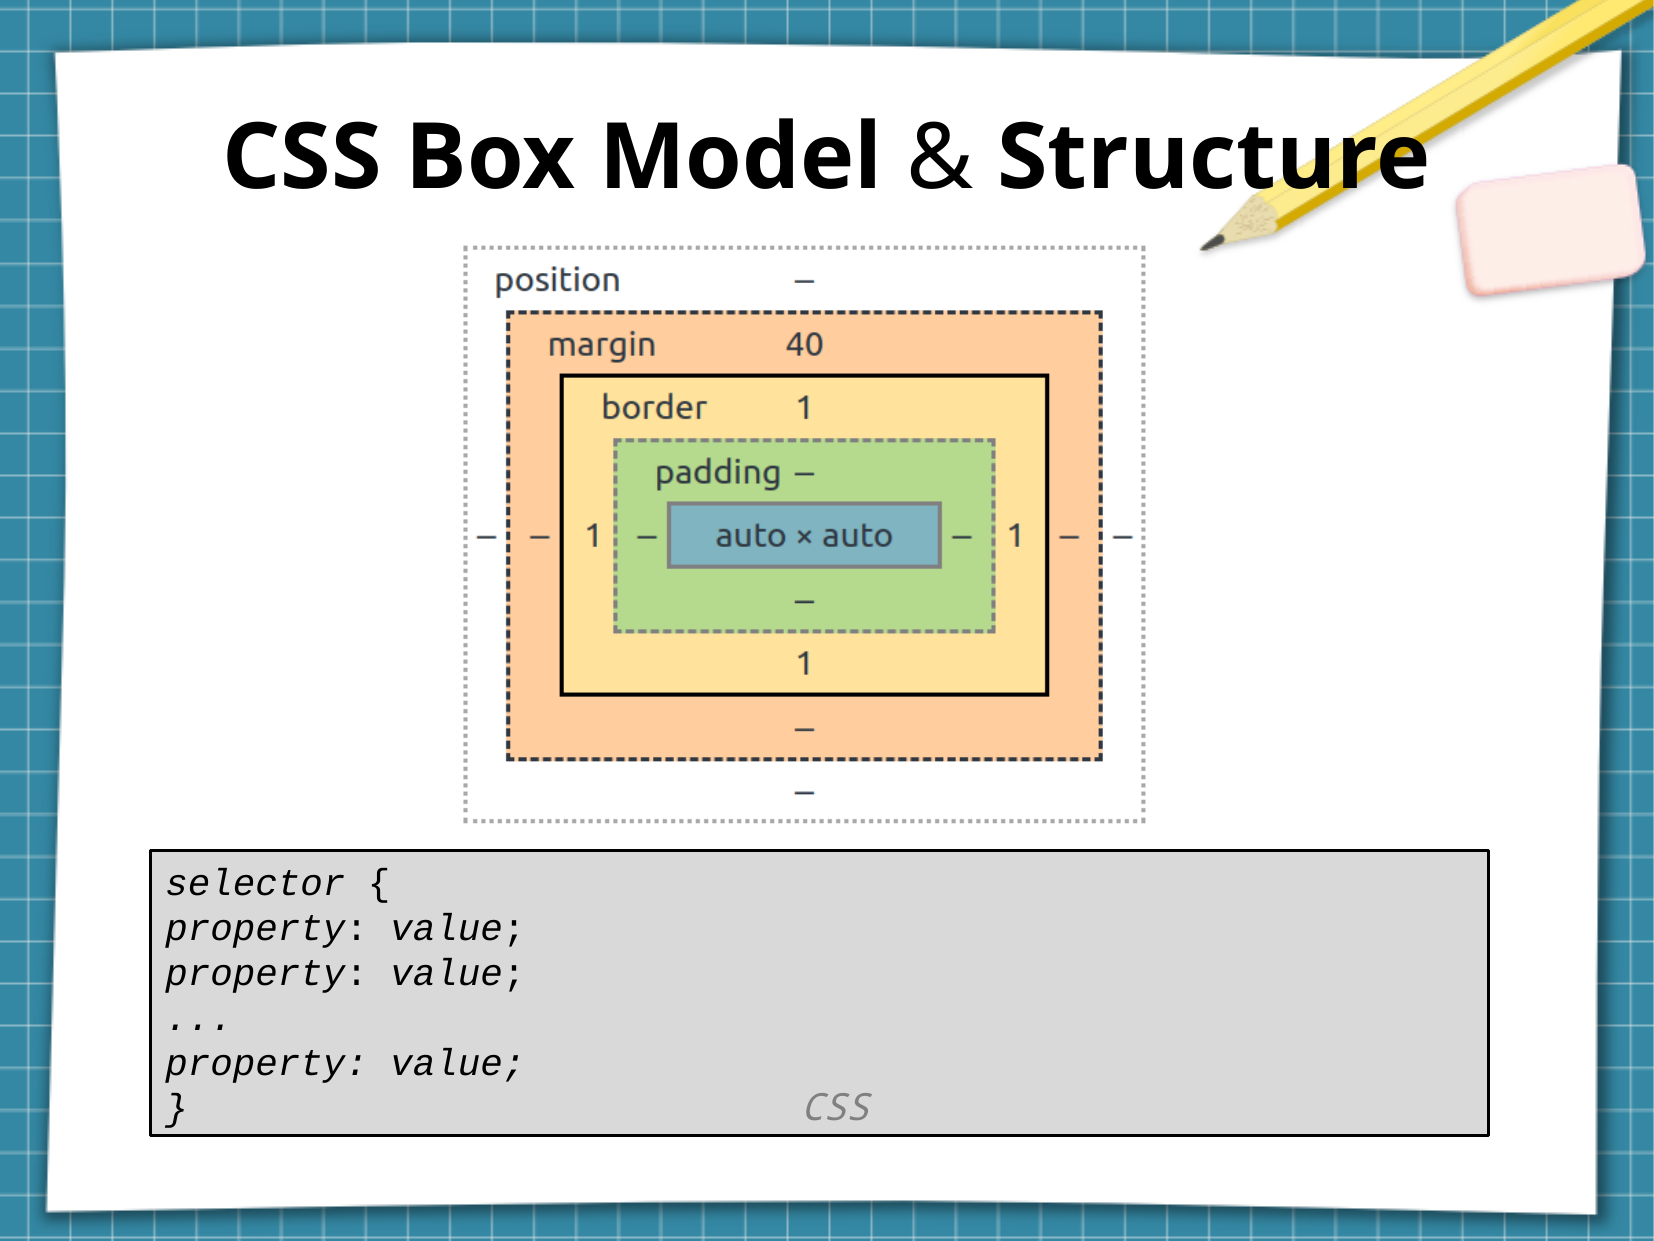

# CSS Box Model & Structure
selector {
property: value;
property: value;
...
property: value;
}								 CSS